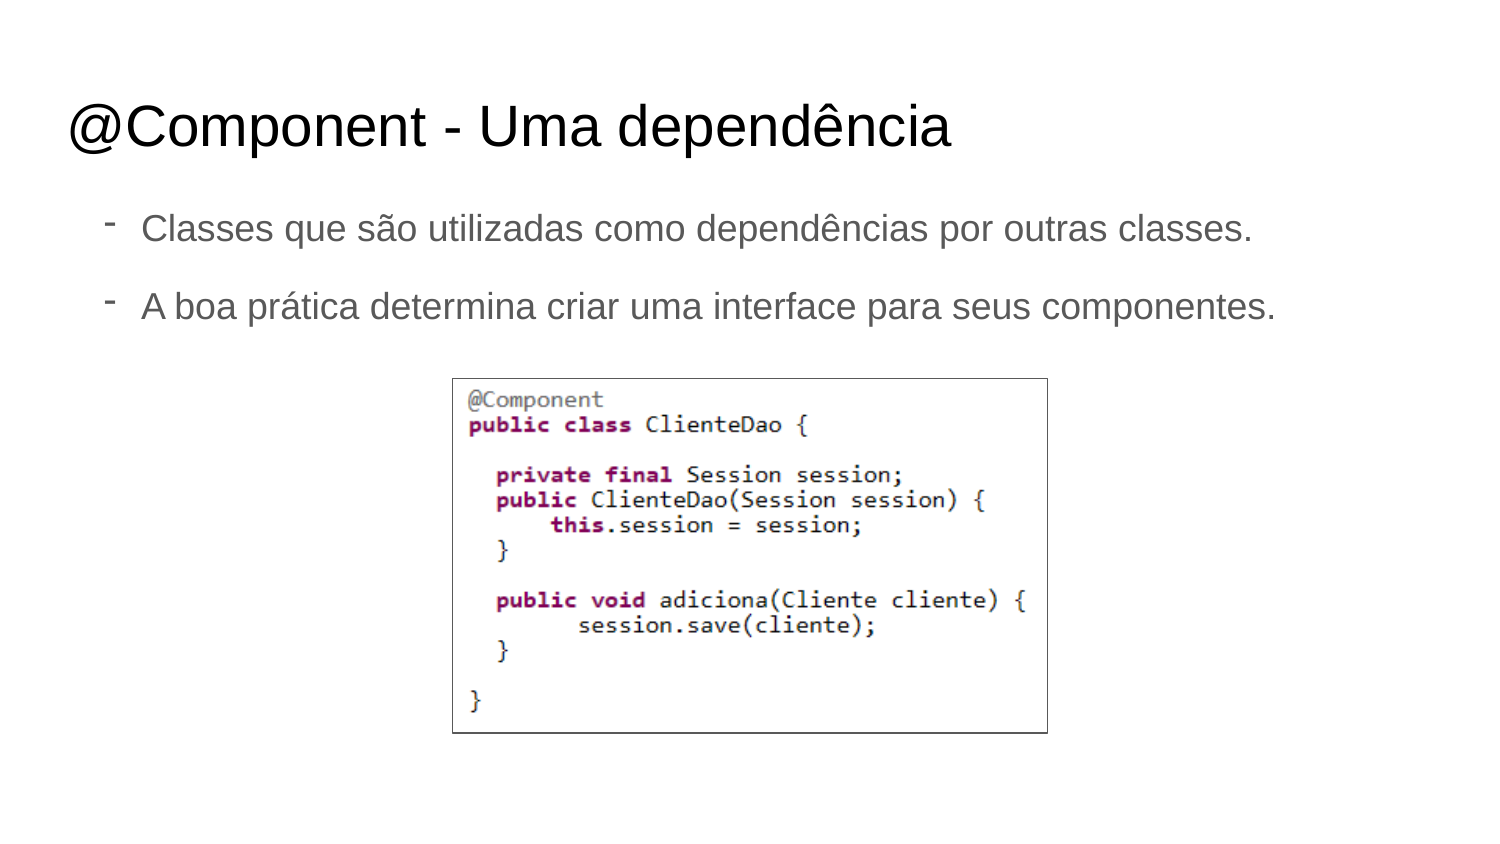

# @Component - Uma dependência
Classes que são utilizadas como dependências por outras classes.
A boa prática determina criar uma interface para seus componentes.